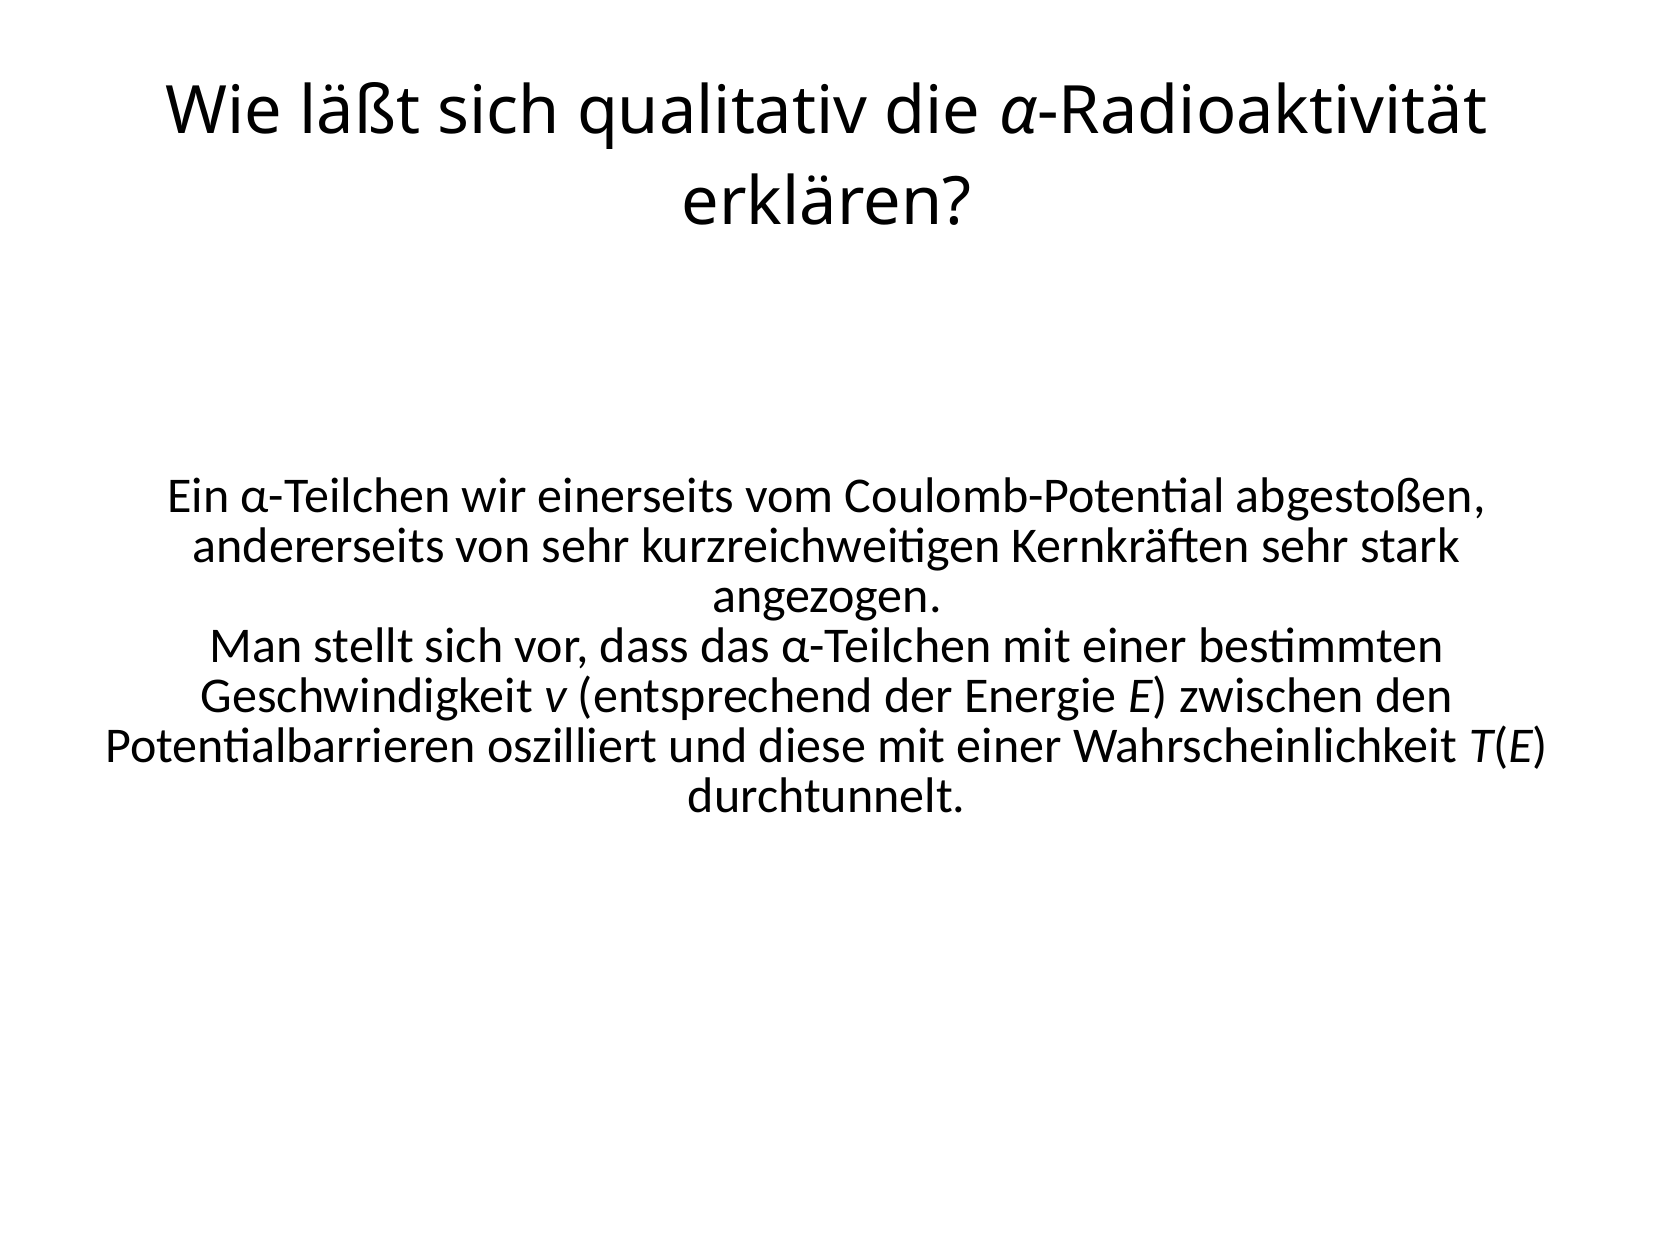

# Wie läßt sich qualitativ die α-Radioaktivität erklären?
Ein α-Teilchen wir einerseits vom Coulomb-Potential abgestoßen, andererseits von sehr kurzreichweitigen Kernkräften sehr stark angezogen.
Man stellt sich vor, dass das α-Teilchen mit einer bestimmten Geschwindigkeit v (entsprechend der Energie E) zwischen den Potentialbarrieren oszilliert und diese mit einer Wahrscheinlichkeit T(E) durchtunnelt.